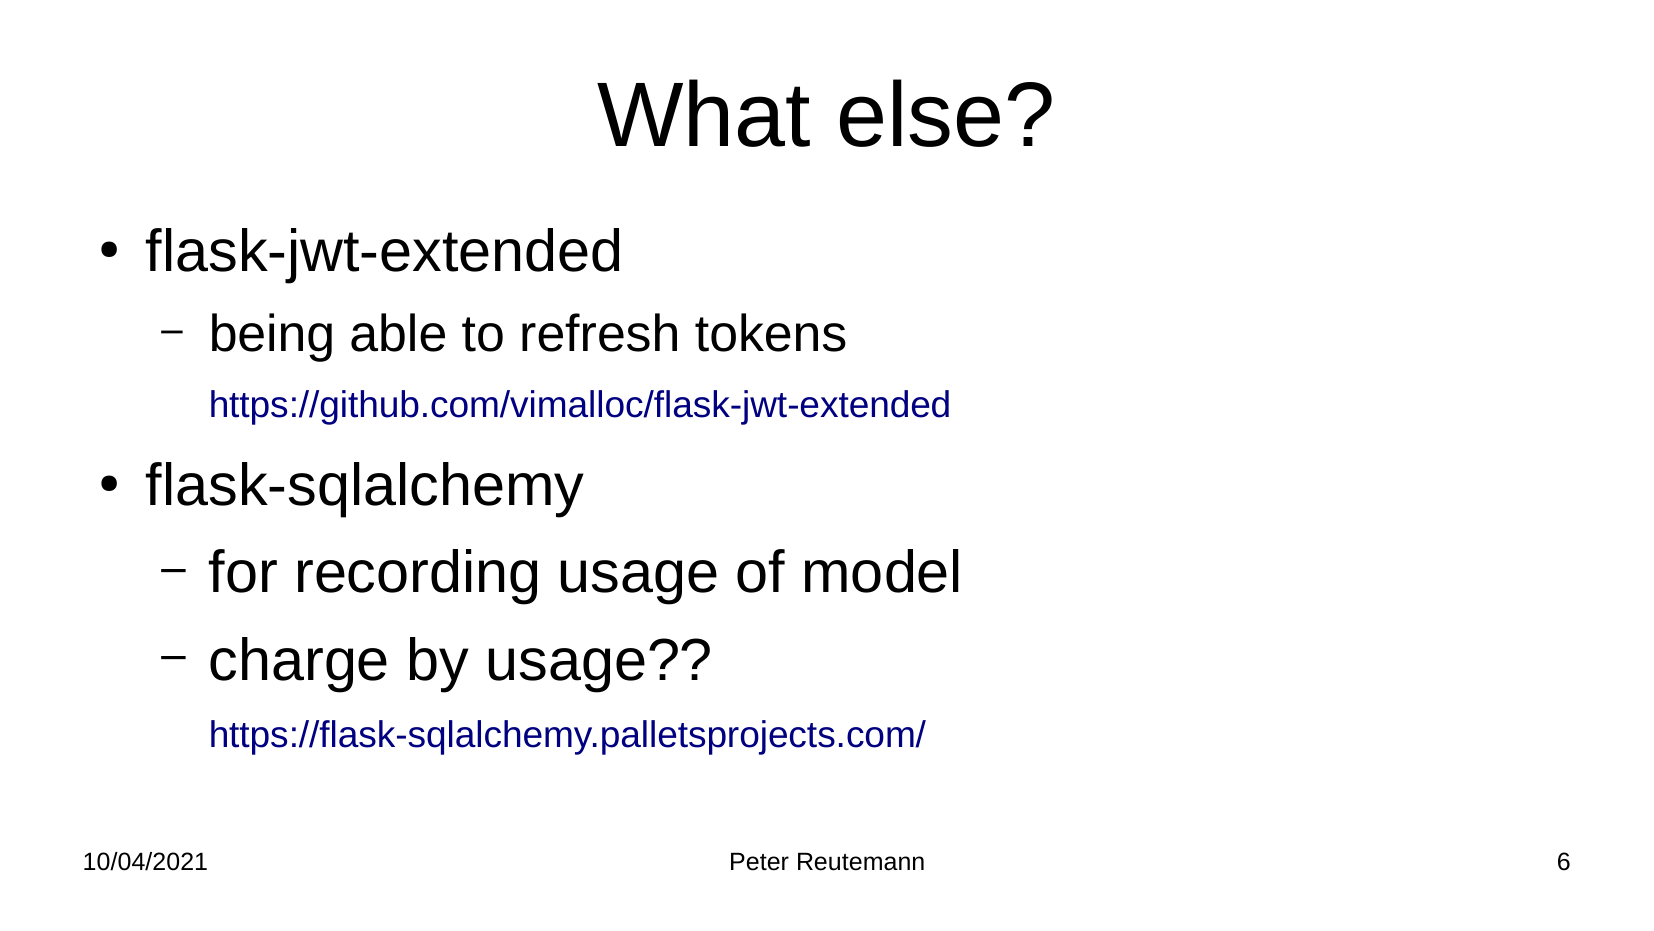

# What else?
flask-jwt-extended
being able to refresh tokens
https://github.com/vimalloc/flask-jwt-extended
flask-sqlalchemy
for recording usage of model
charge by usage??
https://flask-sqlalchemy.palletsprojects.com/
10/04/2021
Peter Reutemann
6